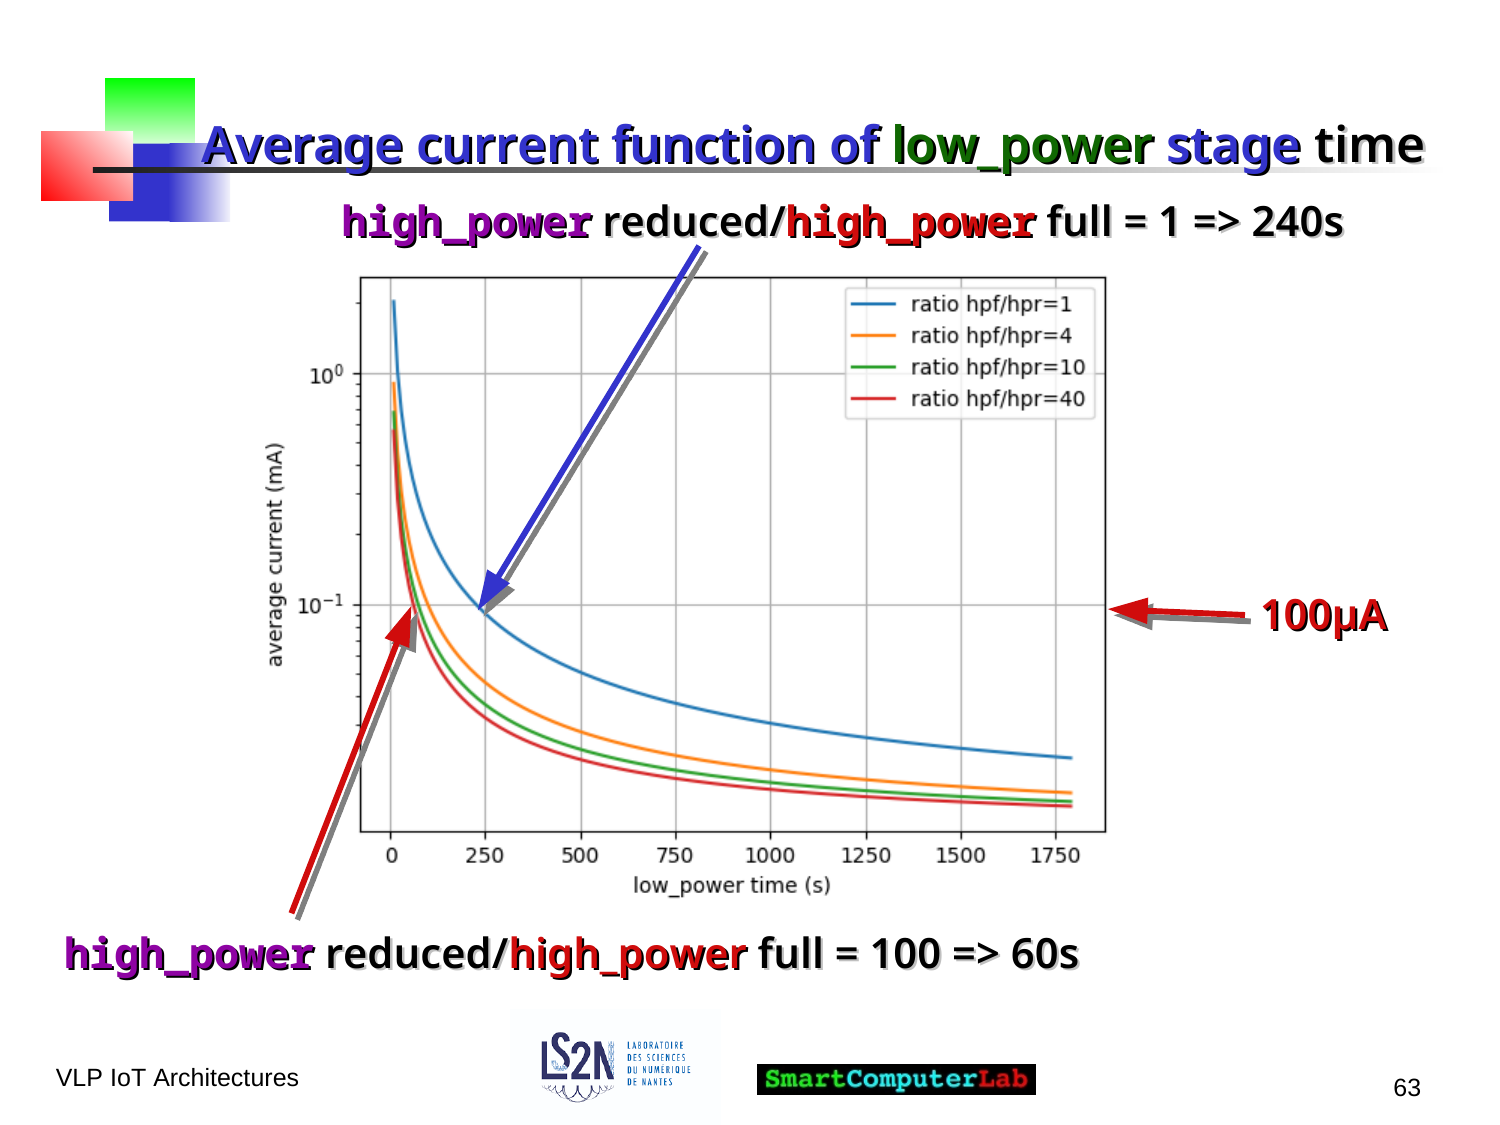

# Average current function of low_power stage time
high_power reduced/high_power full = 1 => 240s
100µA
high_power reduced/high_power full = 100 => 60s
63